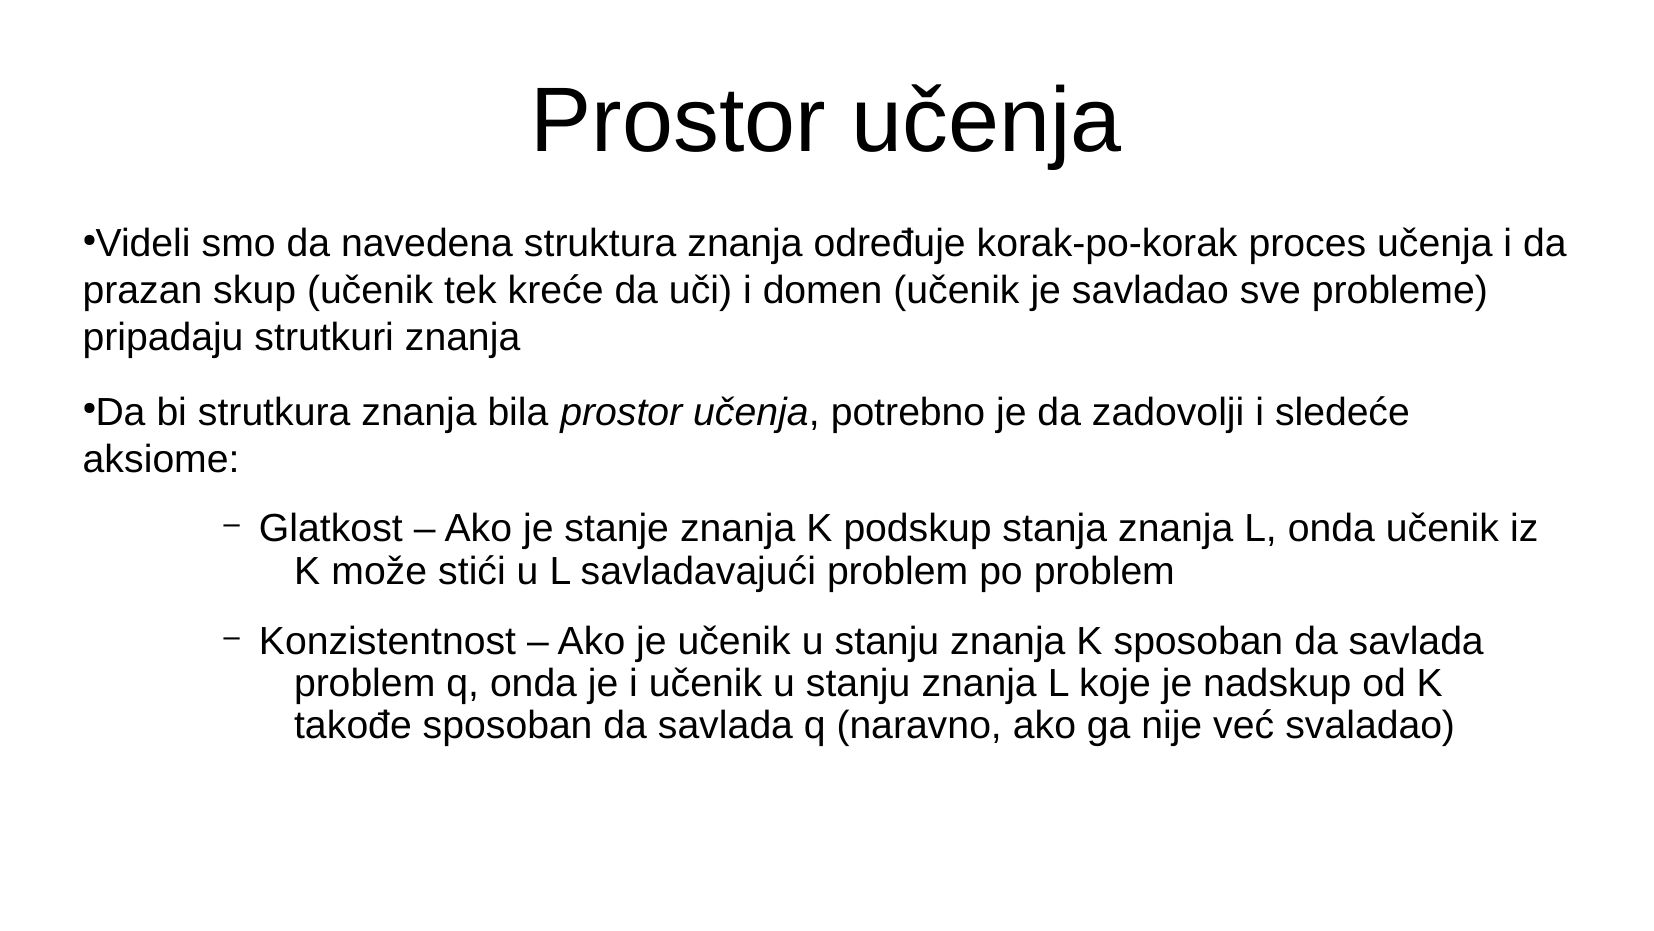

# Prostor učenja
Videli smo da navedena struktura znanja određuje korak-po-korak proces učenja i da prazan skup (učenik tek kreće da uči) i domen (učenik je savladao sve probleme) pripadaju strutkuri znanja
Da bi strutkura znanja bila prostor učenja, potrebno je da zadovolji i sledeće aksiome:
Glatkost – Ako je stanje znanja K podskup stanja znanja L, onda učenik iz K može stići u L savladavajući problem po problem
Konzistentnost – Ako je učenik u stanju znanja K sposoban da savlada problem q, onda je i učenik u stanju znanja L koje je nadskup od K takođe sposoban da savlada q (naravno, ako ga nije već svaladao)